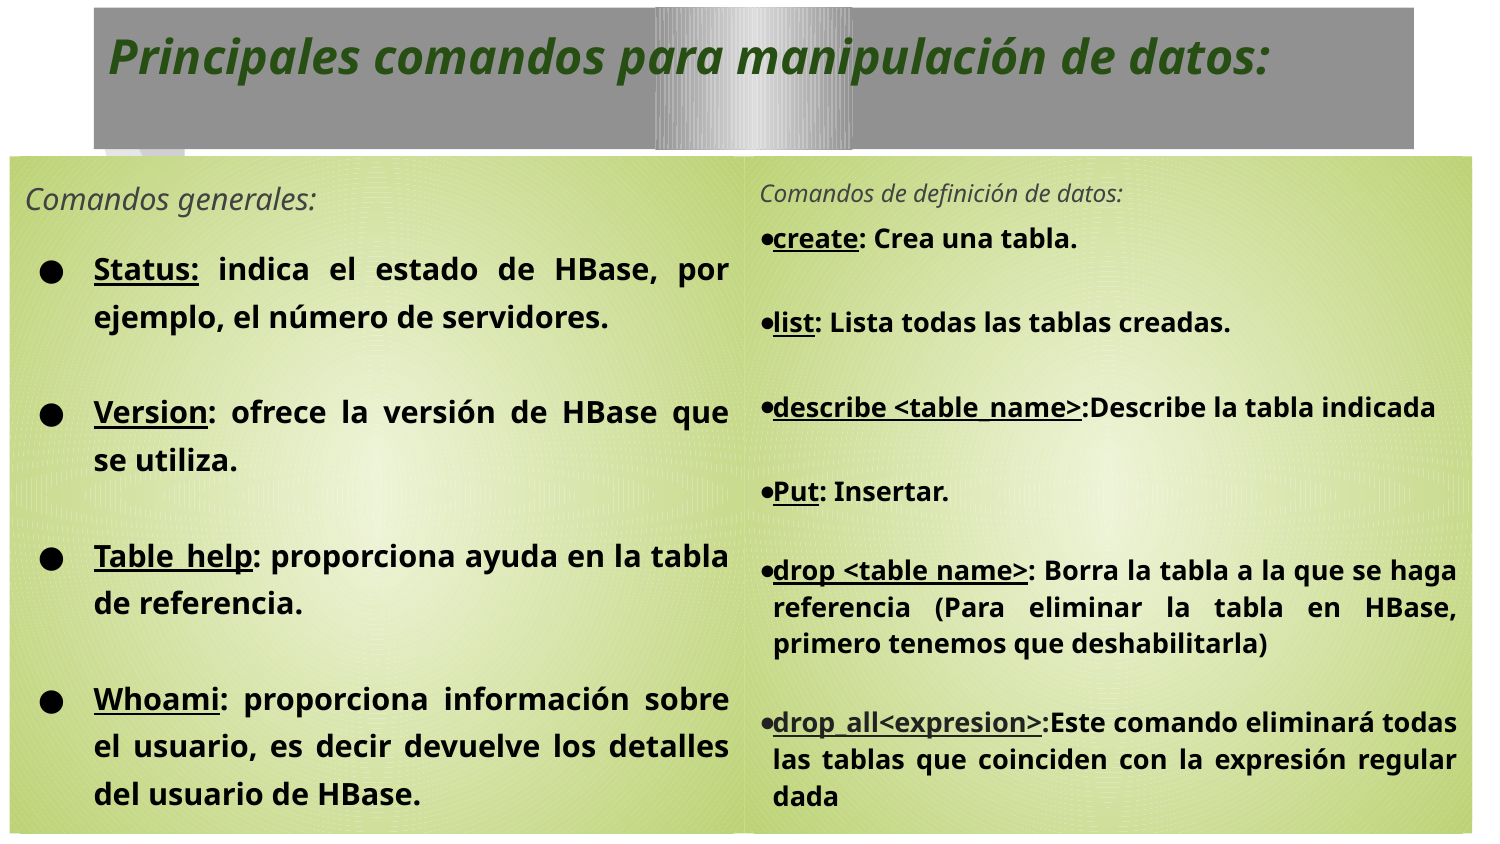

# Principales comandos para manipulación de datos:
Comandos generales:
Status: indica el estado de HBase, por ejemplo, el número de servidores.
Version: ofrece la versión de HBase que se utiliza.
Table_help: proporciona ayuda en la tabla de referencia.
Whoami: proporciona información sobre el usuario, es decir devuelve los detalles del usuario de HBase.
Comandos de definición de datos:
create: Crea una tabla.
list: Lista todas las tablas creadas.
describe <table_name>:Describe la tabla indicada
Put: Insertar.
drop <table name>: Borra la tabla a la que se haga referencia (Para eliminar la tabla en HBase, primero tenemos que deshabilitarla)
drop_all<expresion>:Este comando eliminará todas las tablas que coinciden con la expresión regular dada